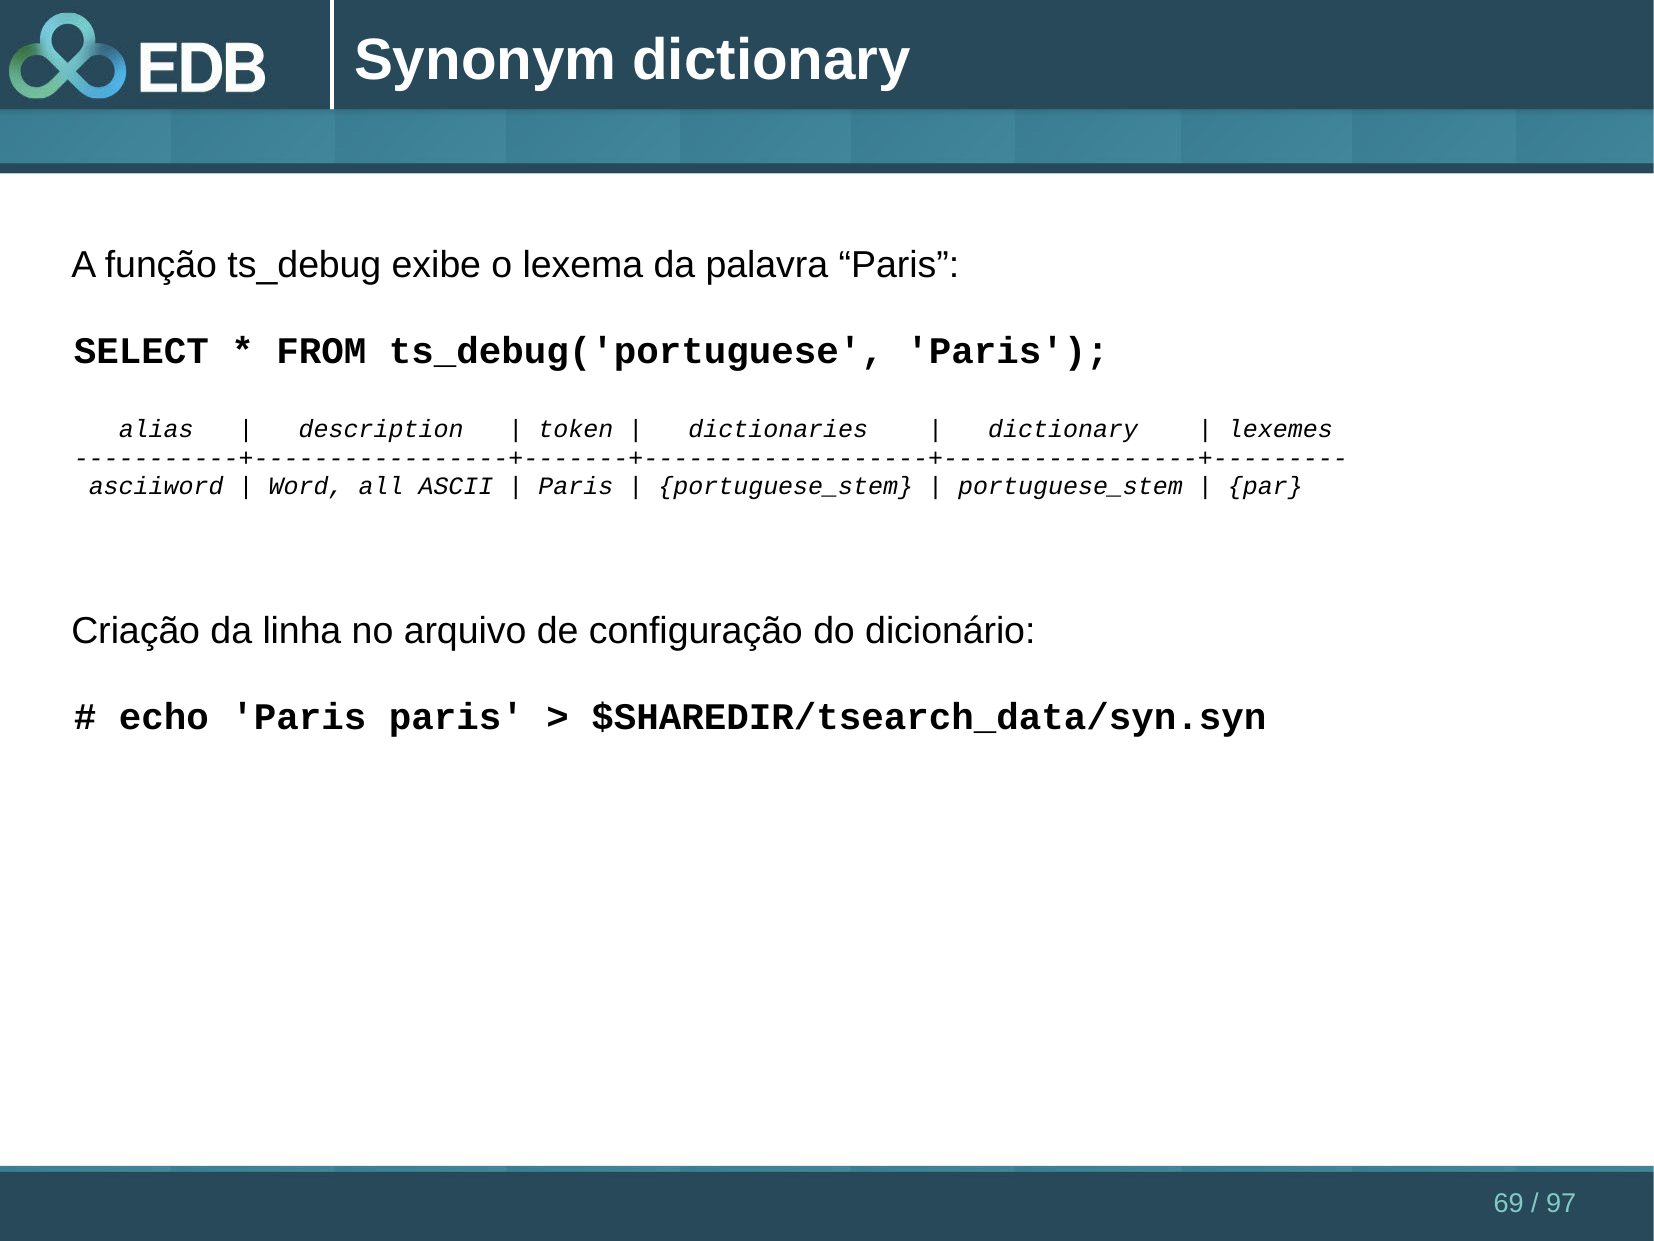

# Synonym dictionary
A função ts_debug exibe o lexema da palavra “Paris”:
SELECT * FROM ts_debug('portuguese', 'Paris');
 alias | description | token | dictionaries | dictionary | lexemes
-----------+-----------------+-------+-------------------+-----------------+---------
 asciiword | Word, all ASCII | Paris | {portuguese_stem} | portuguese_stem | {par}
Criação da linha no arquivo de configuração do dicionário:
# echo 'Paris paris' > $SHAREDIR/tsearch_data/syn.syn